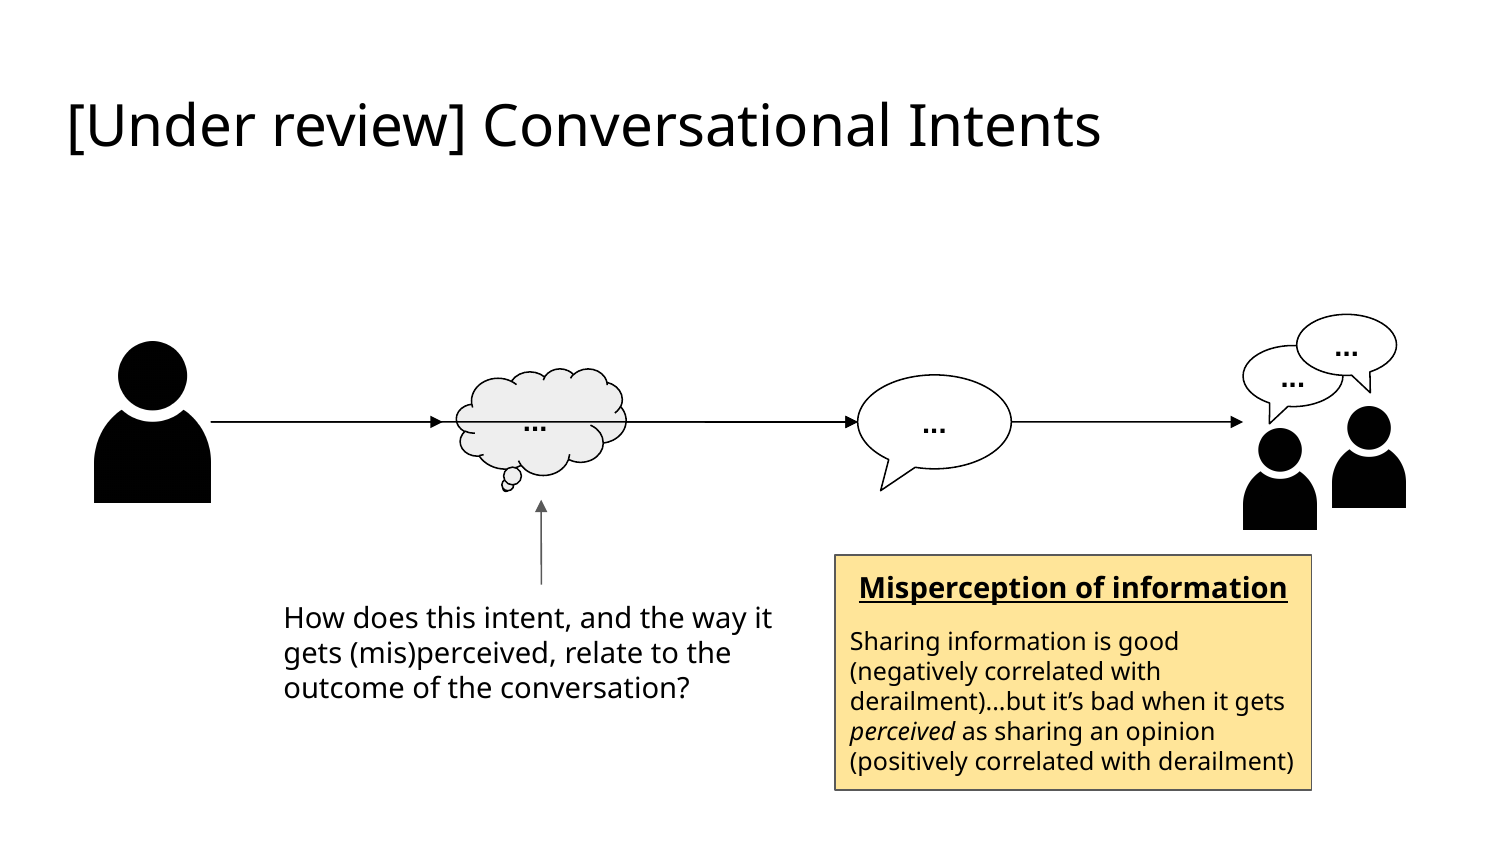

# [Under review] Conversational Intents
...
...
...
...
Misperception of information
Sharing information is good (negatively correlated with derailment)...but it’s bad when it gets perceived as sharing an opinion (positively correlated with derailment)
How does this intent, and the way it gets (mis)perceived, relate to the outcome of the conversation?